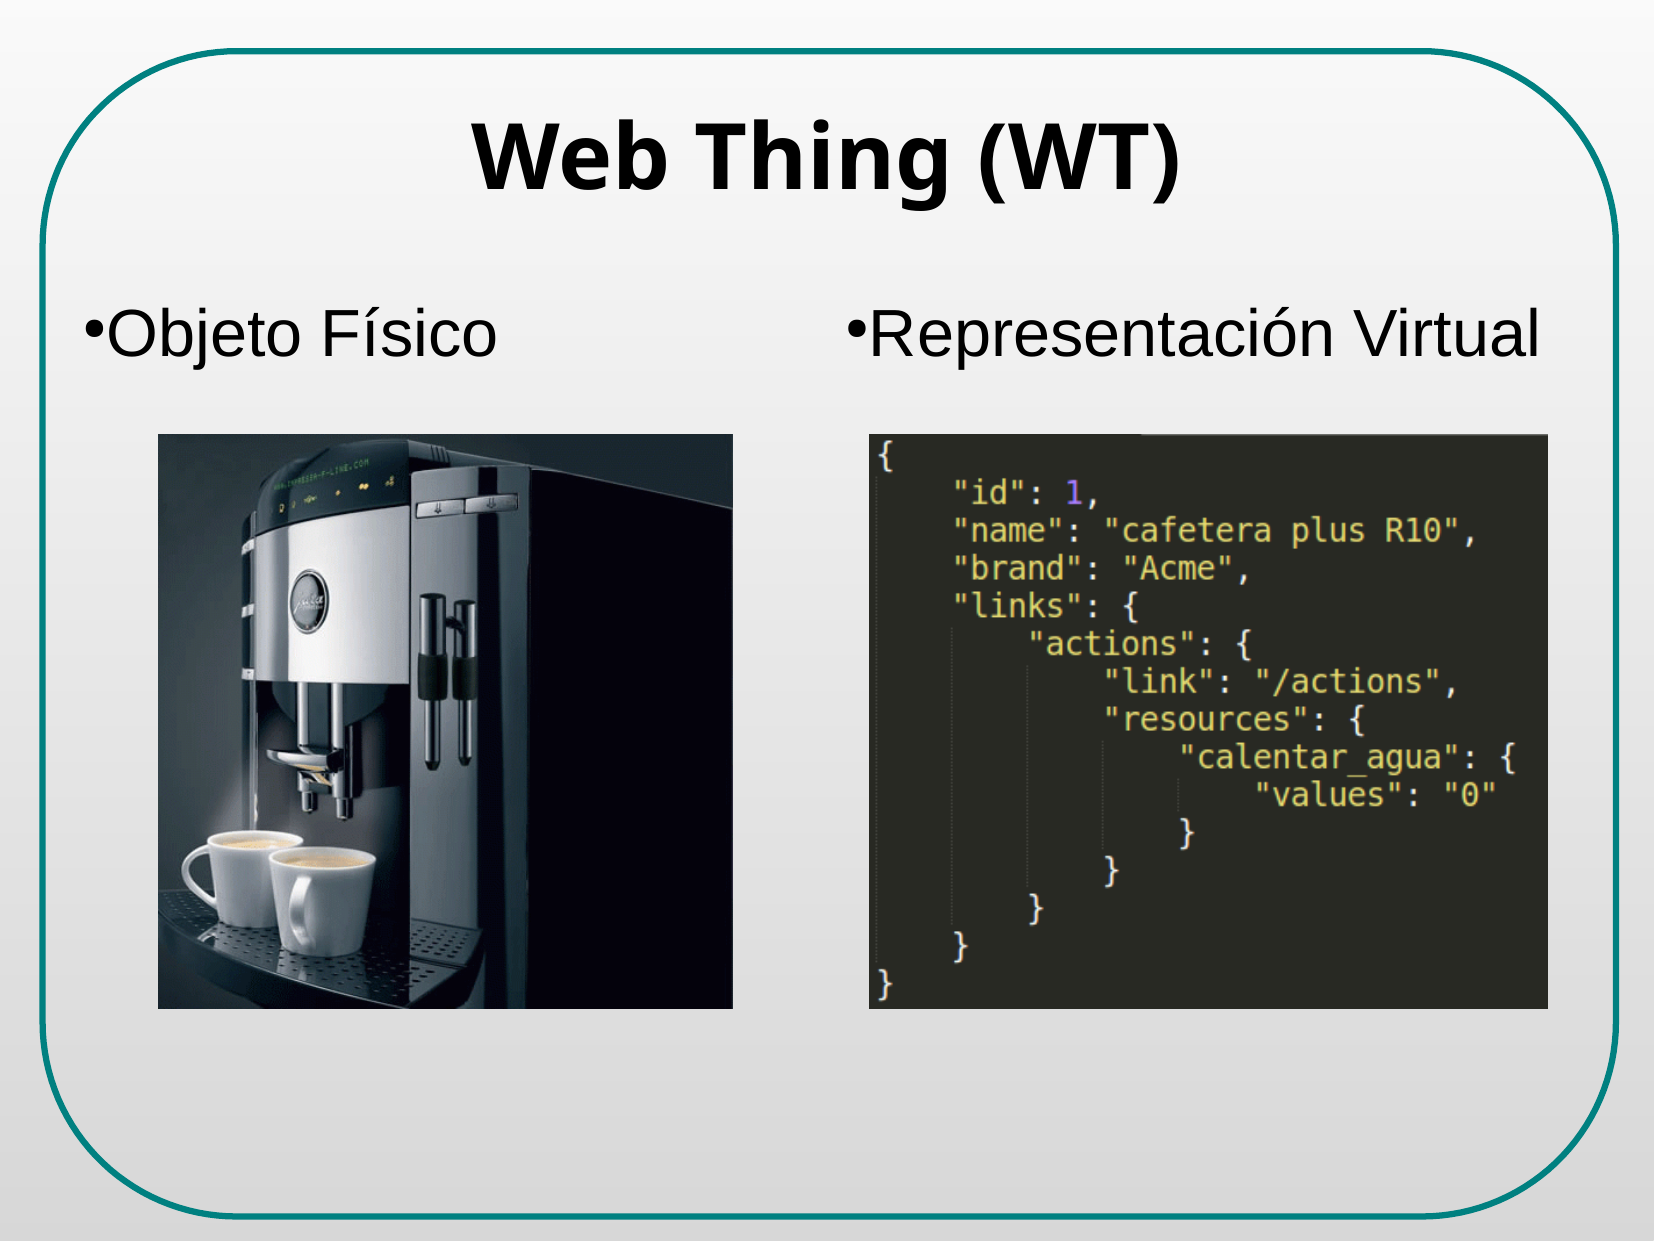

Web Thing (WT)
#
Objeto Físico
Representación Virtual